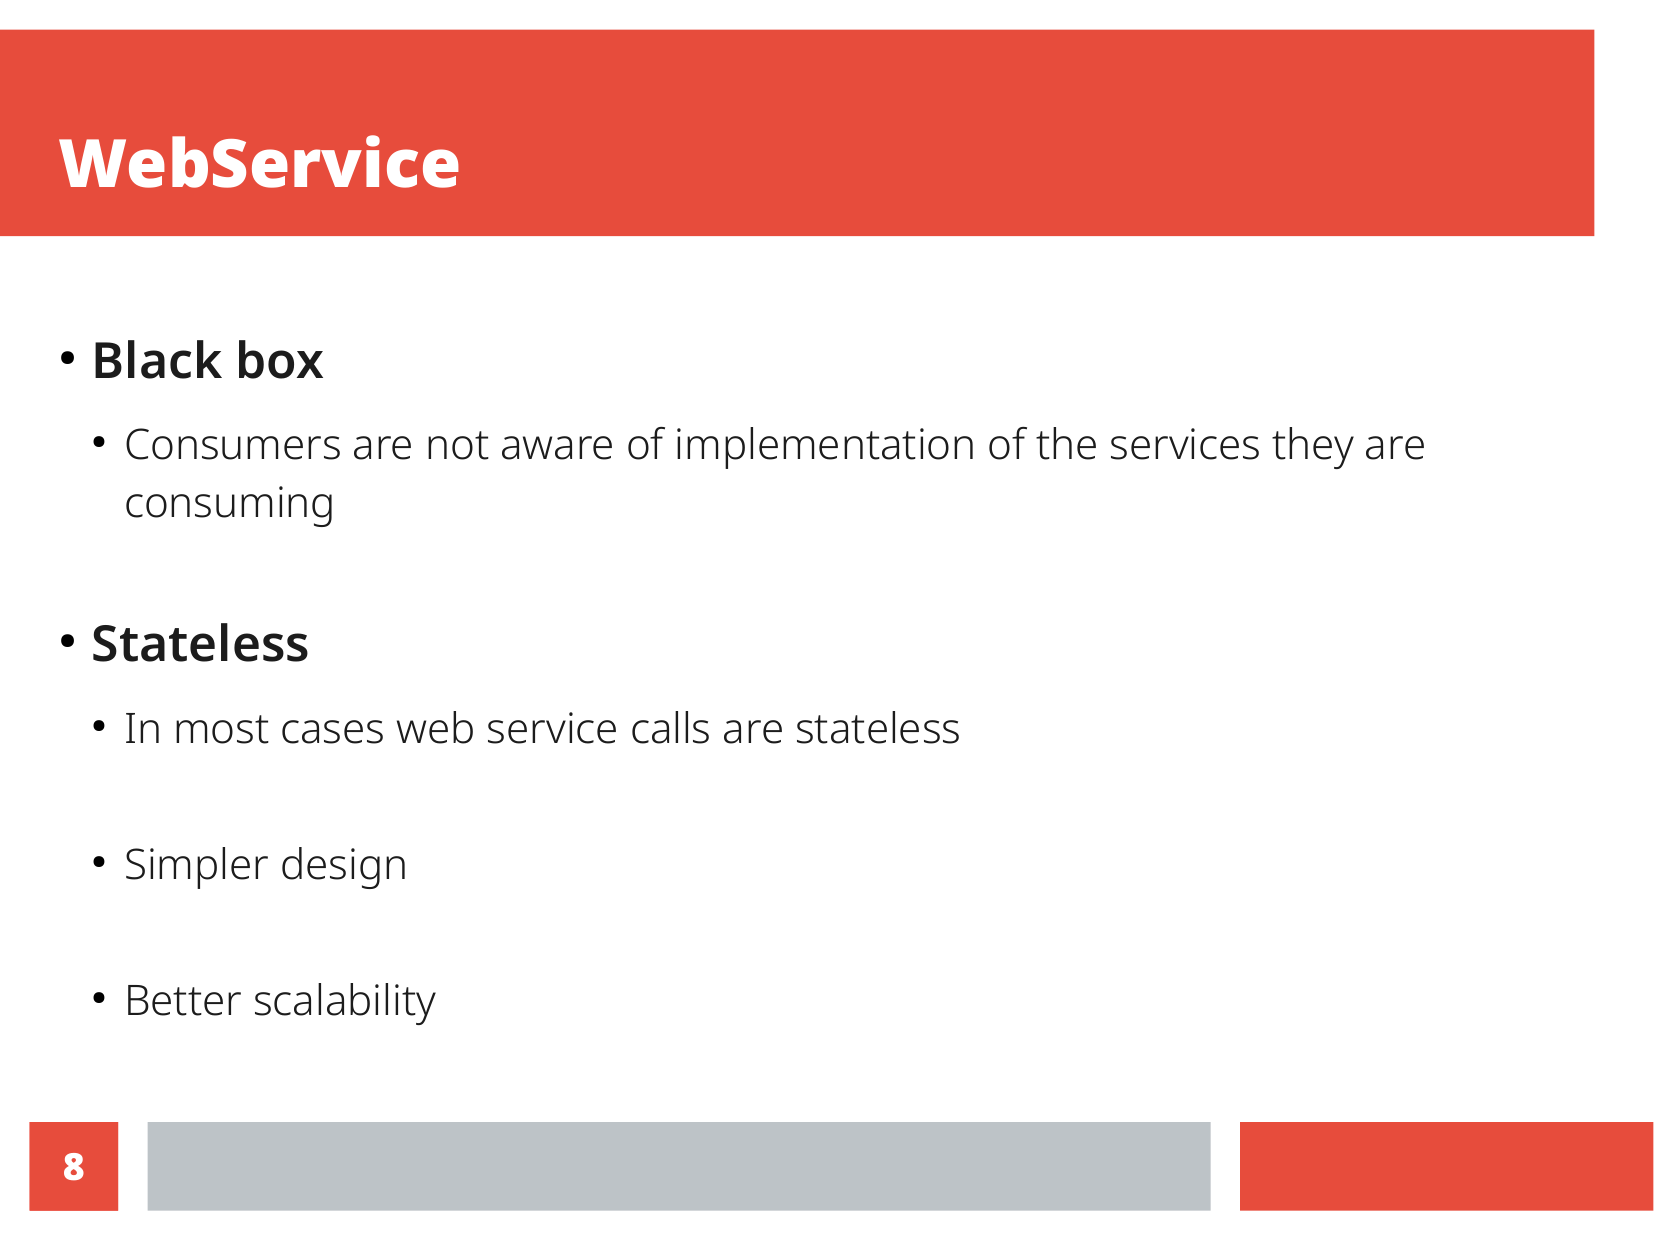

# WebService
Black box
Consumers are not aware of implementation of the services they are consuming
Stateless
In most cases web service calls are stateless
Simpler design
Better scalability
8